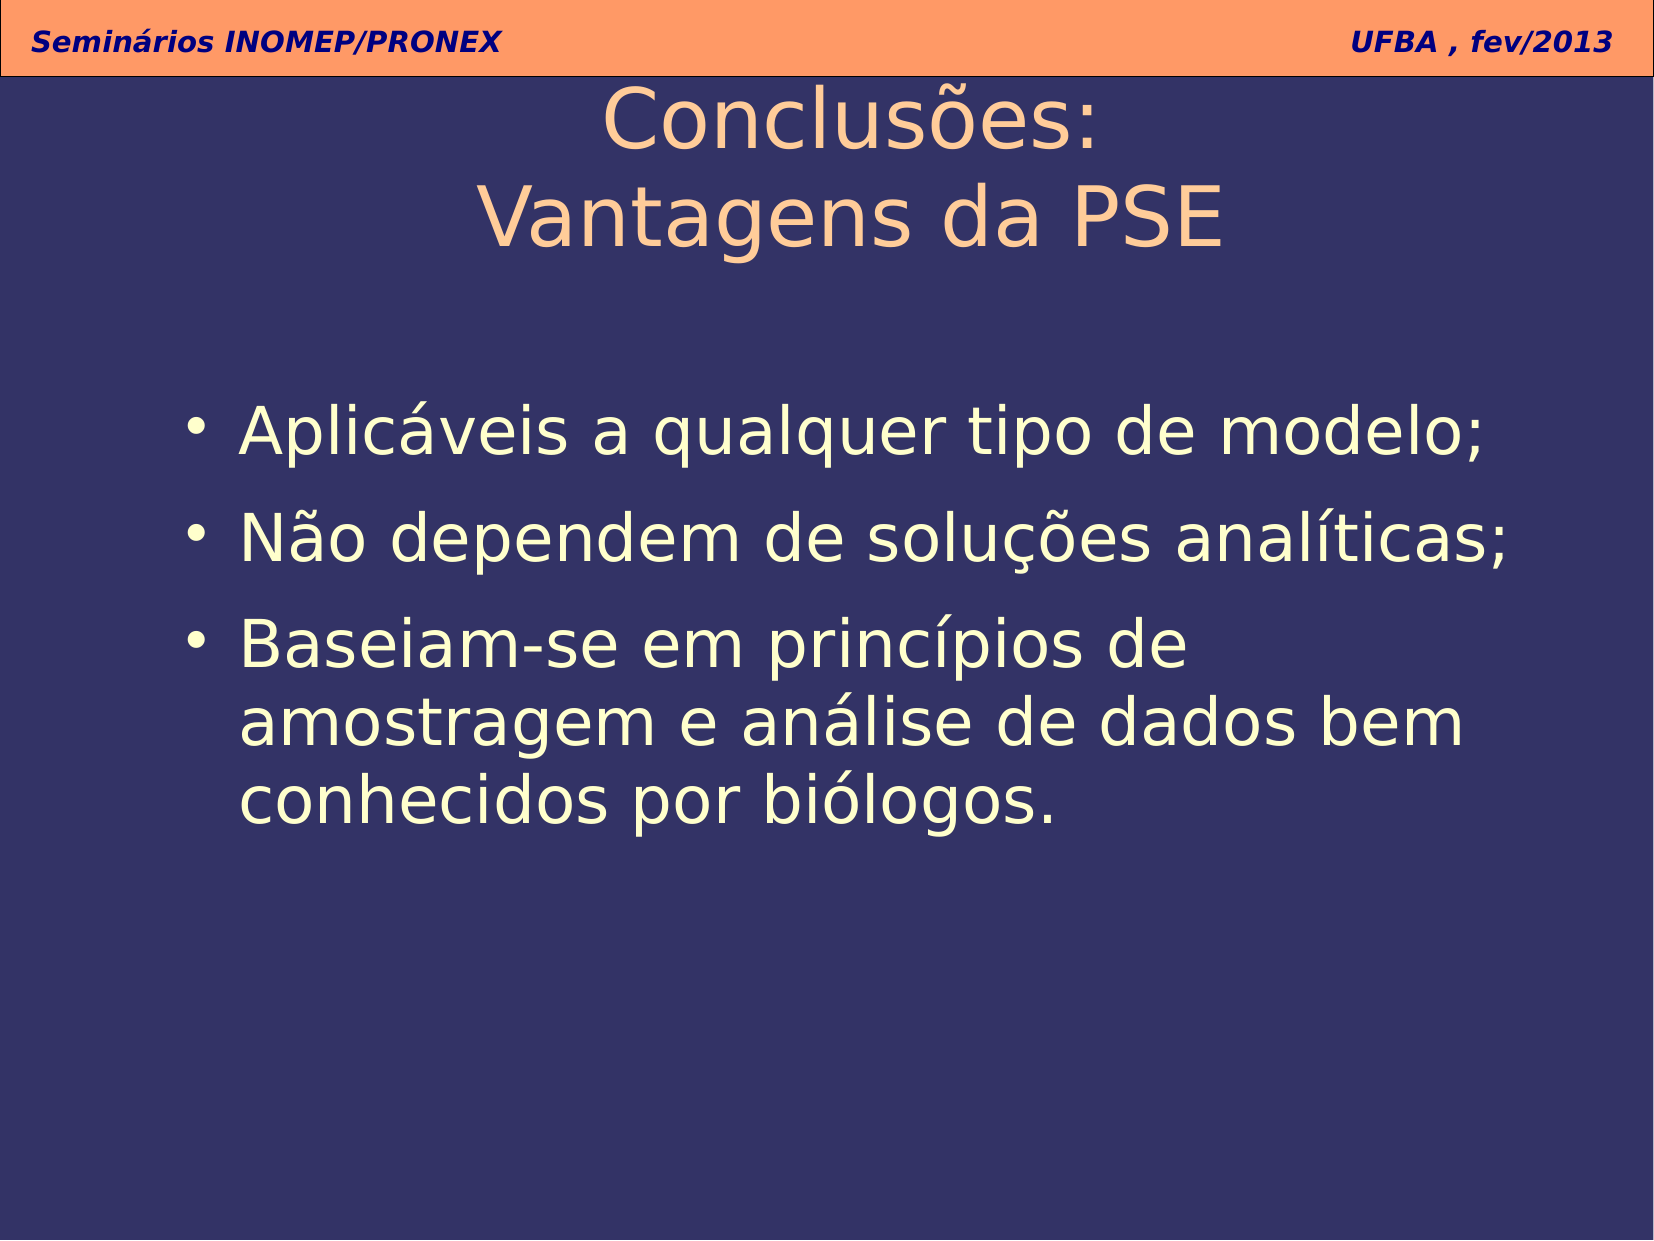

# Conclusões: Vantagens da PSE
Aplicáveis a qualquer tipo de modelo;
Não dependem de soluções analíticas;
Baseiam-se em princípios de amostragem e análise de dados bem conhecidos por biólogos.